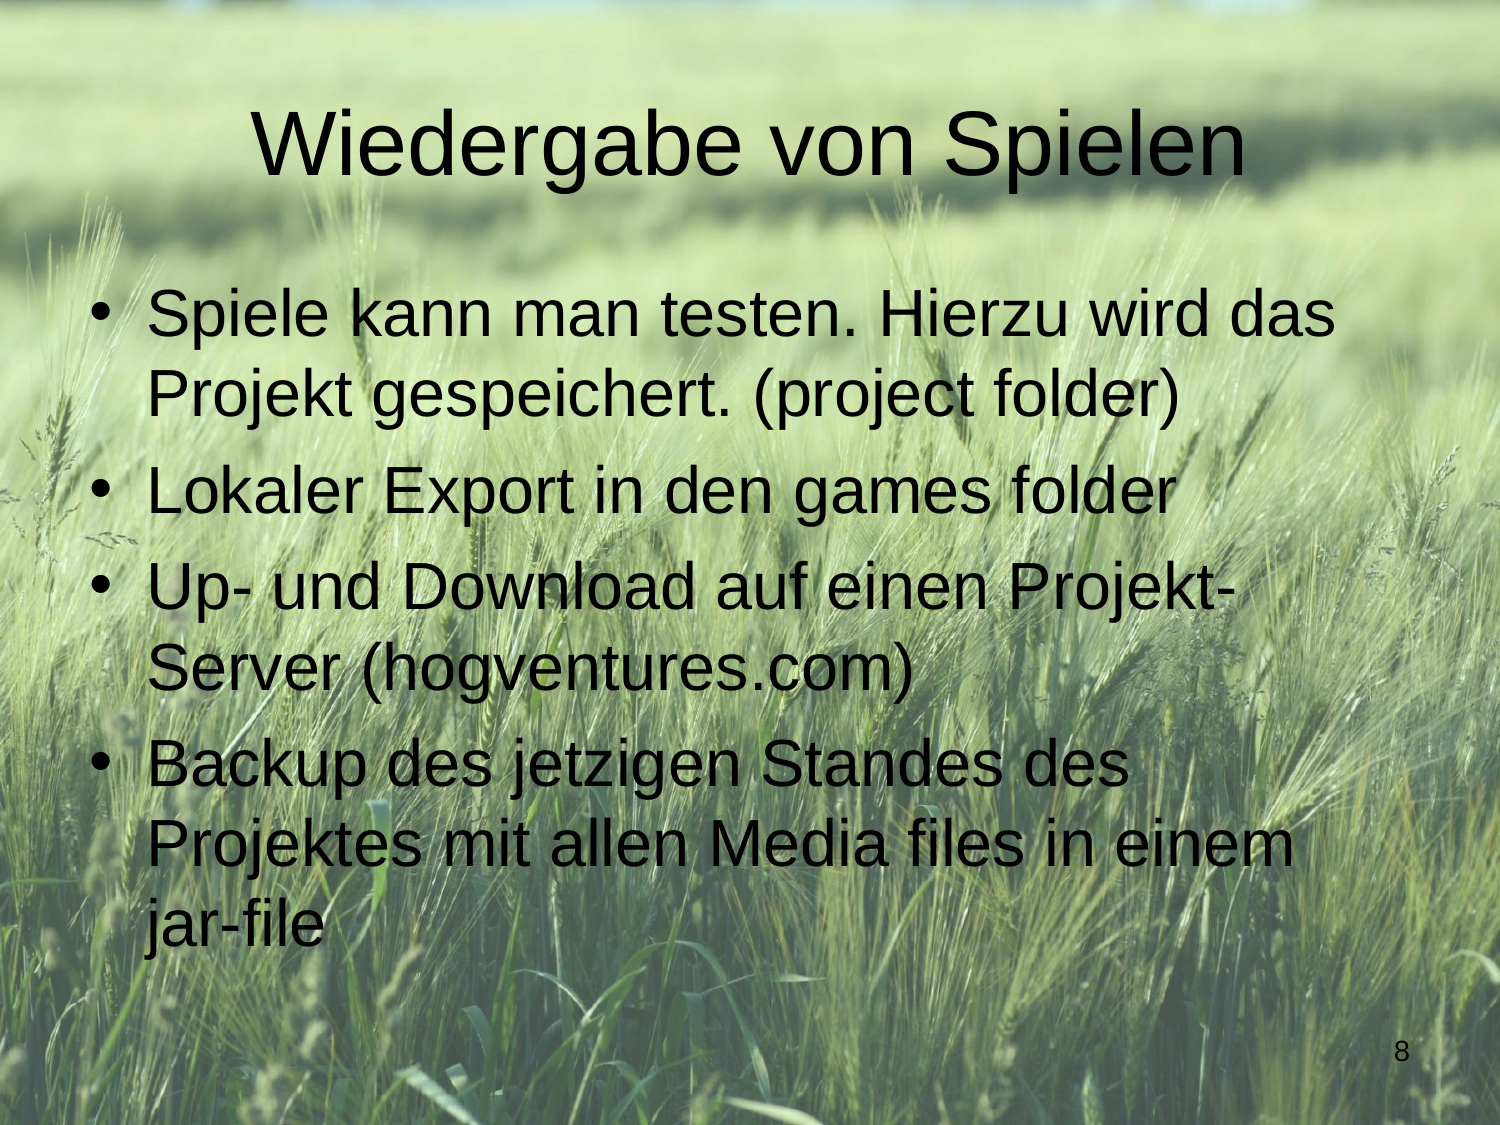

# Wiedergabe von Spielen
Spiele kann man testen. Hierzu wird das Projekt gespeichert. (project folder)
Lokaler Export in den games folder
Up- und Download auf einen Projekt-Server (hogventures.com)
Backup des jetzigen Standes des Projektes mit allen Media files in einem jar-file
8